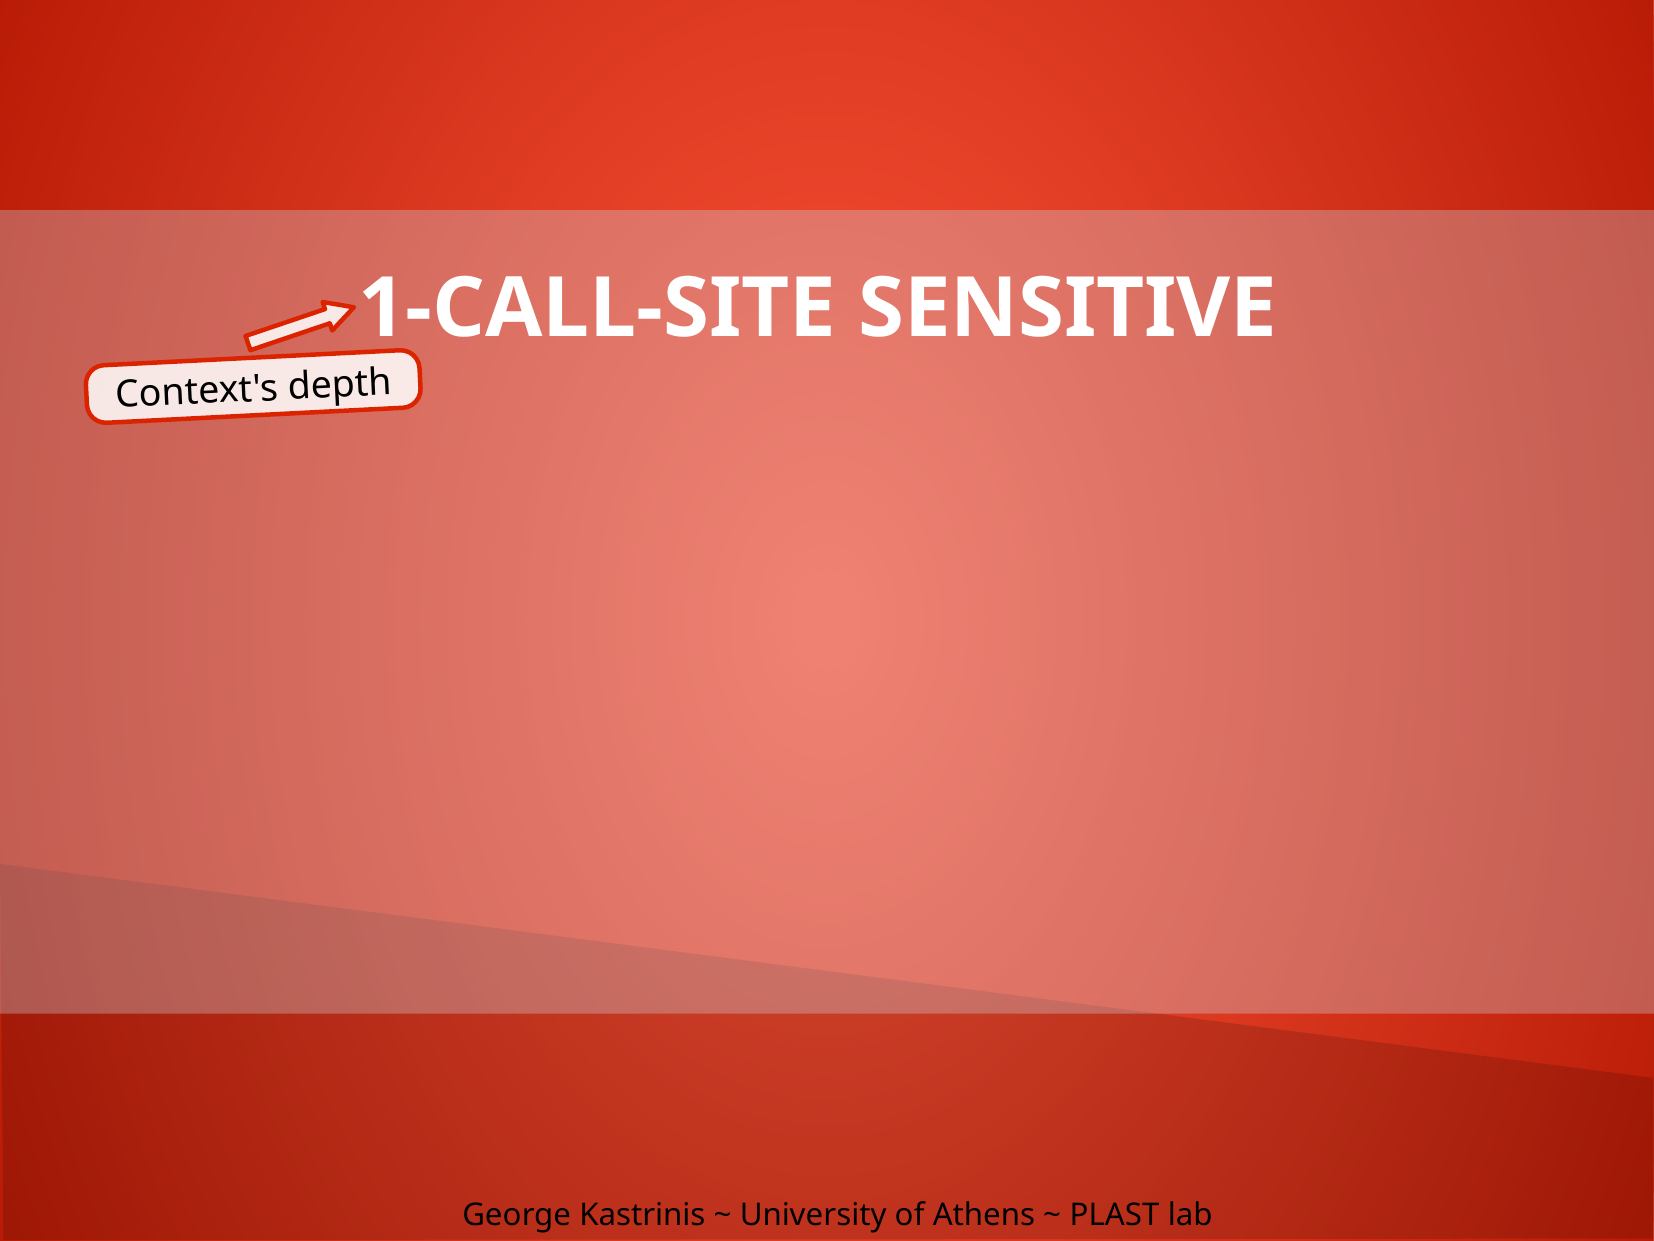

1-CALL-SITE SENSITIVE
Context's depth
George Kastrinis ~ University of Athens ~ PLAST lab